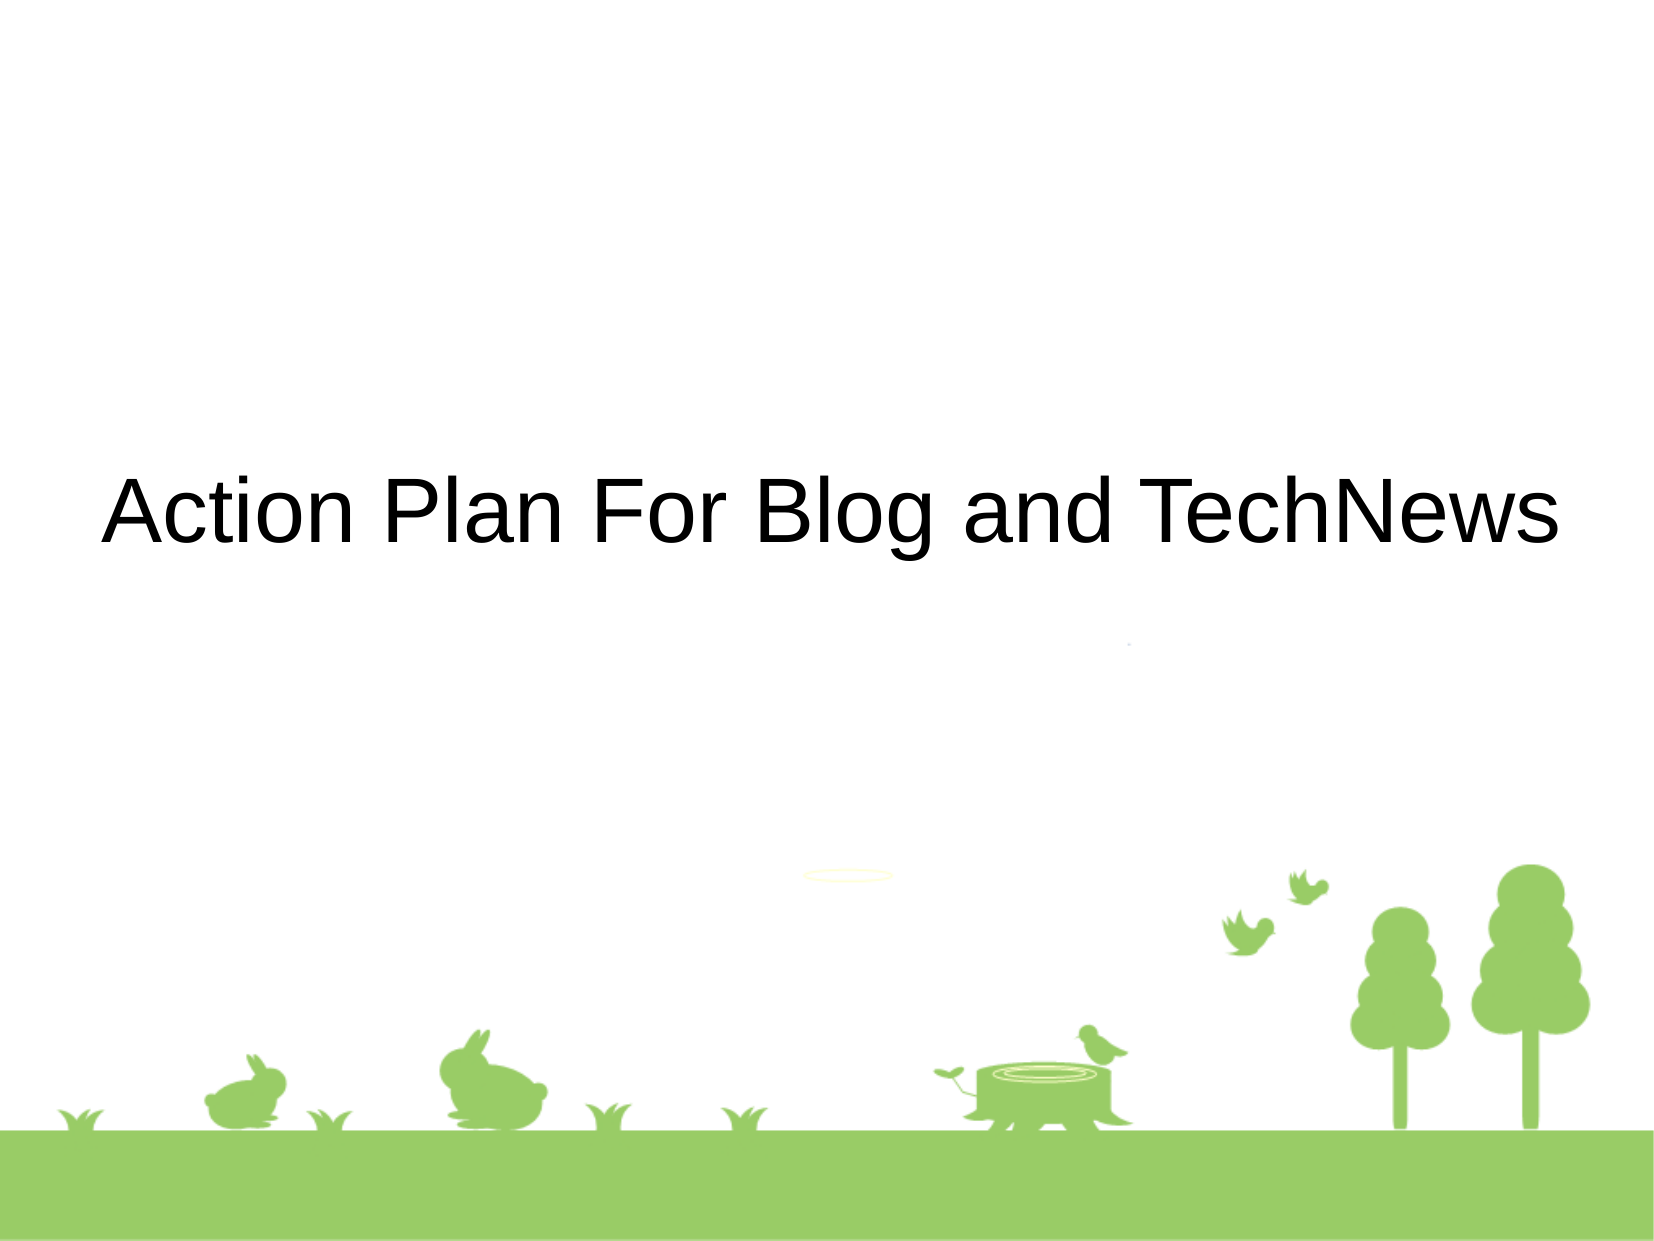

# Action Plan For Blog and TechNews